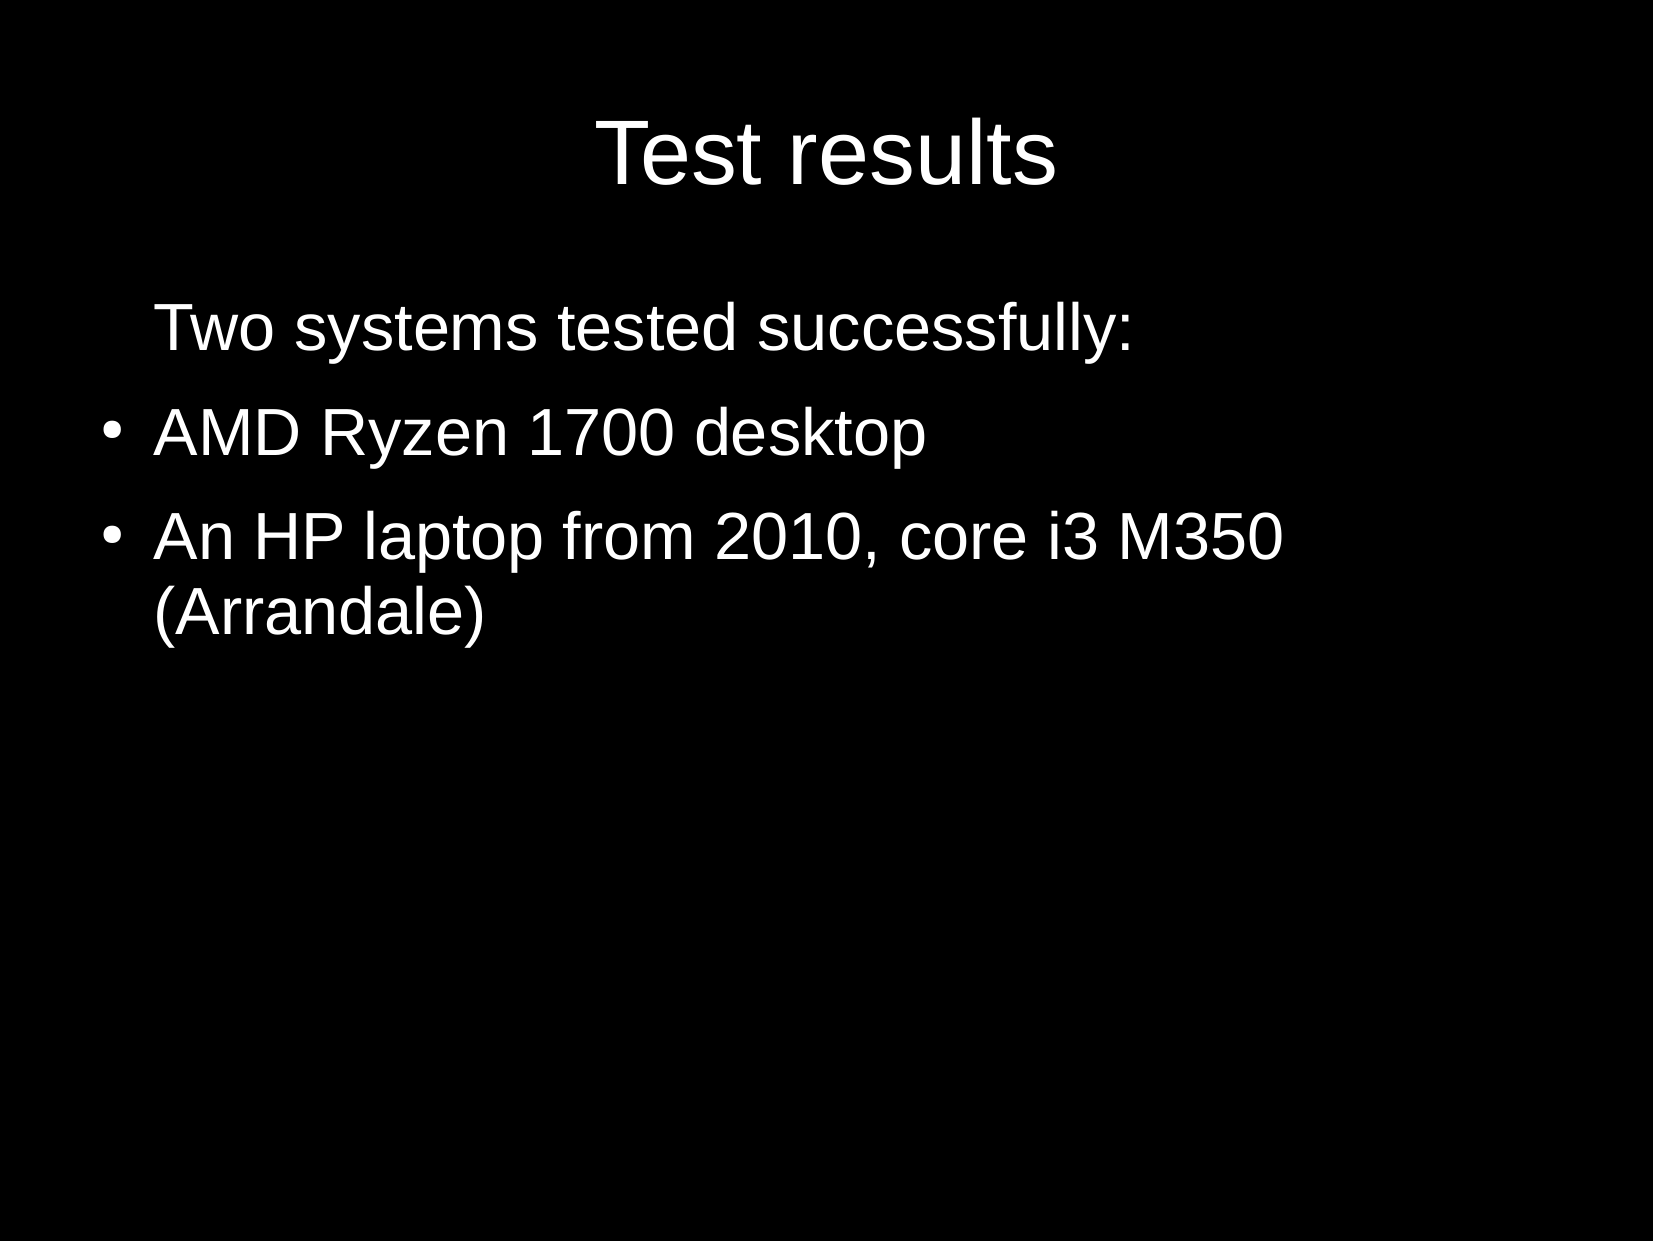

# Test results
Two systems tested successfully:
AMD Ryzen 1700 desktop
An HP laptop from 2010, core i3 M350 (Arrandale)